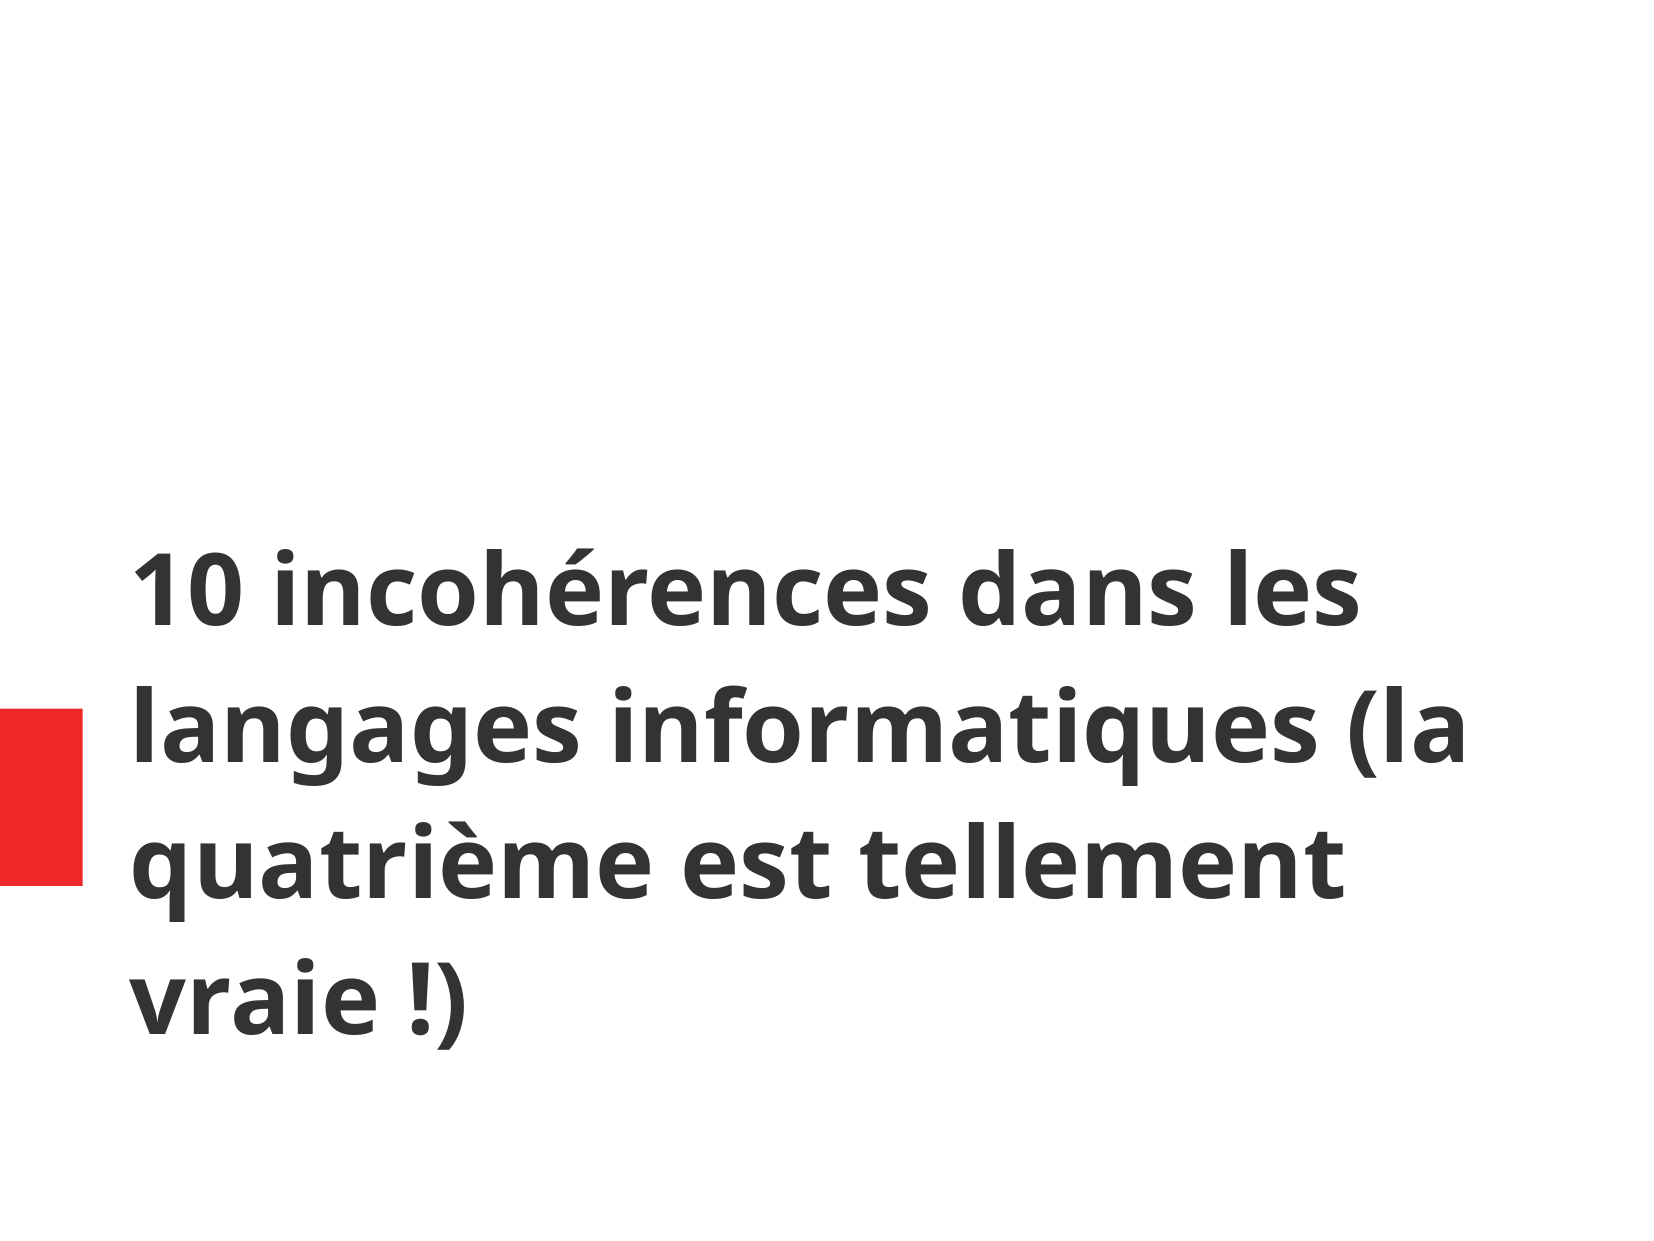

# 10 incohérences dans les langages informatiques (la quatrième est tellement vraie !)